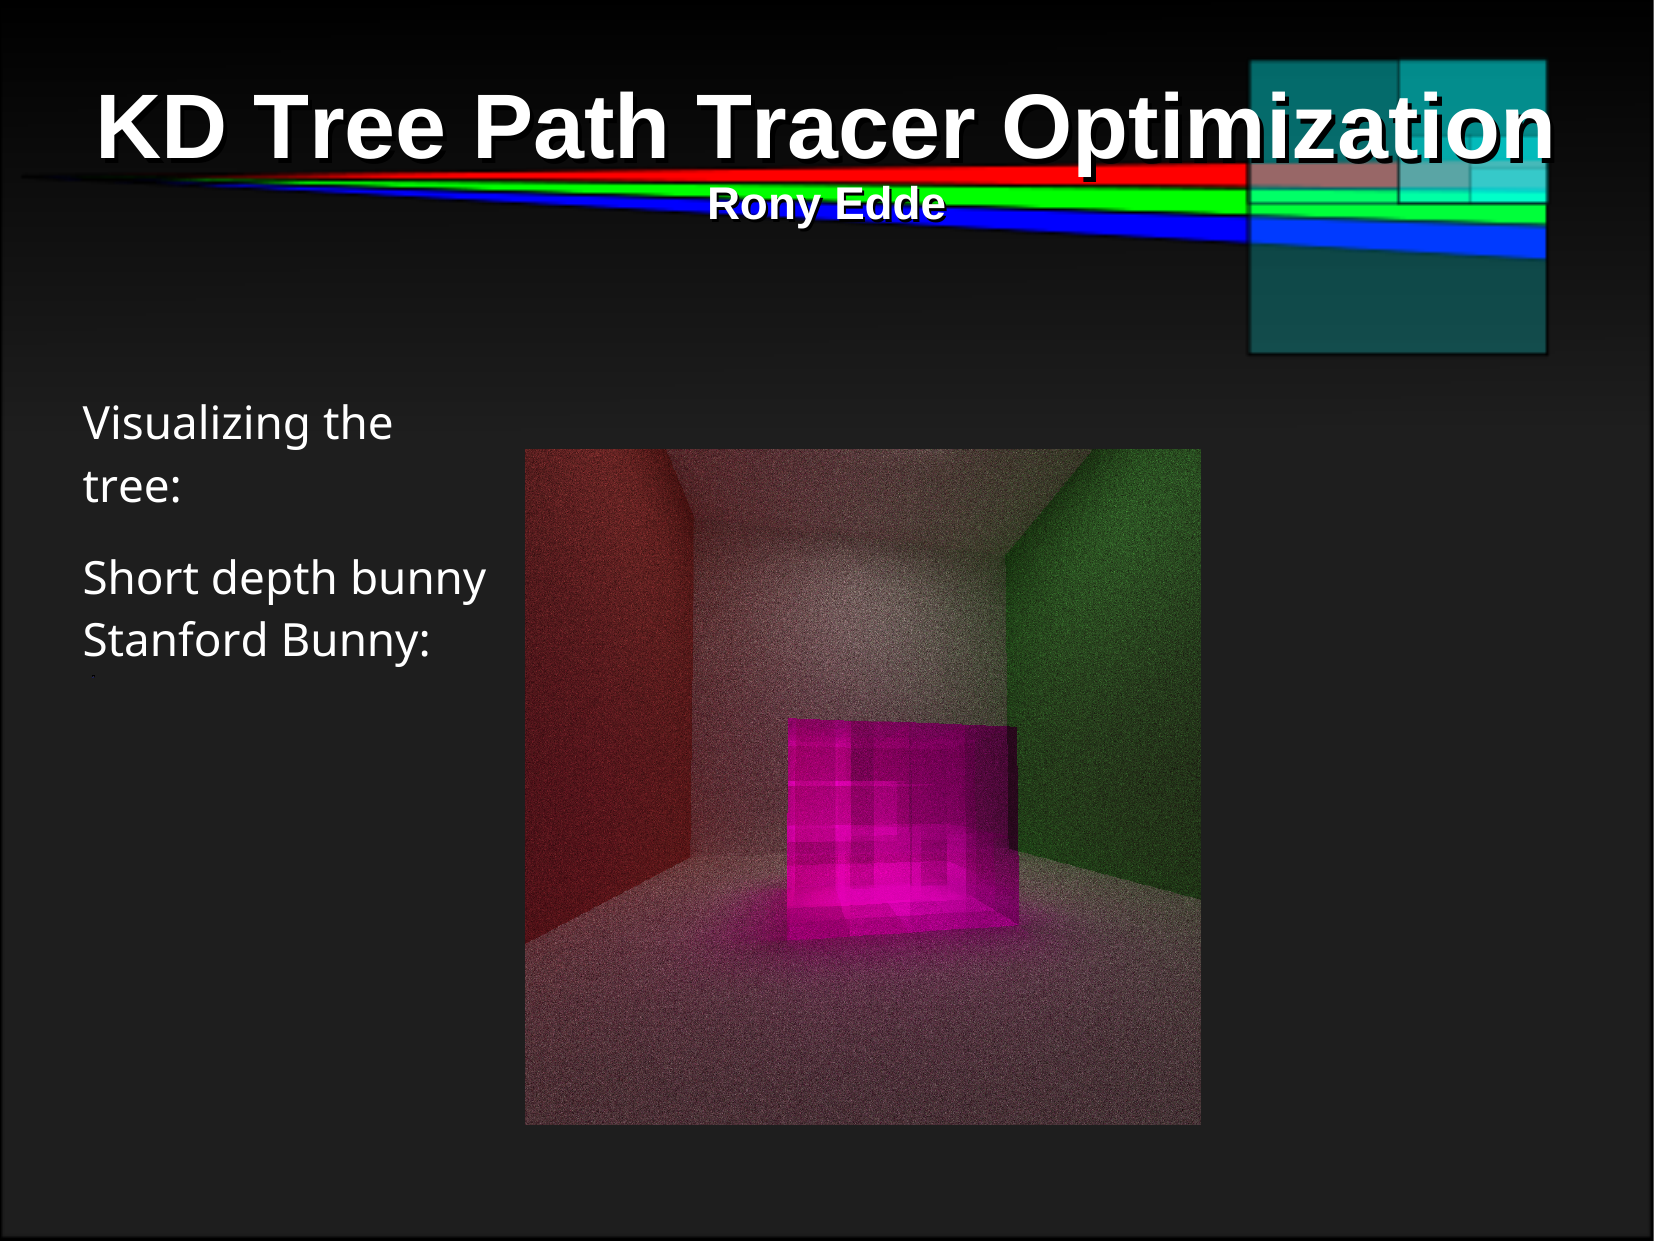

# KD Tree Path Tracer Optimization Rony Edde
Visualizing the tree:
Short depth bunny Stanford Bunny: